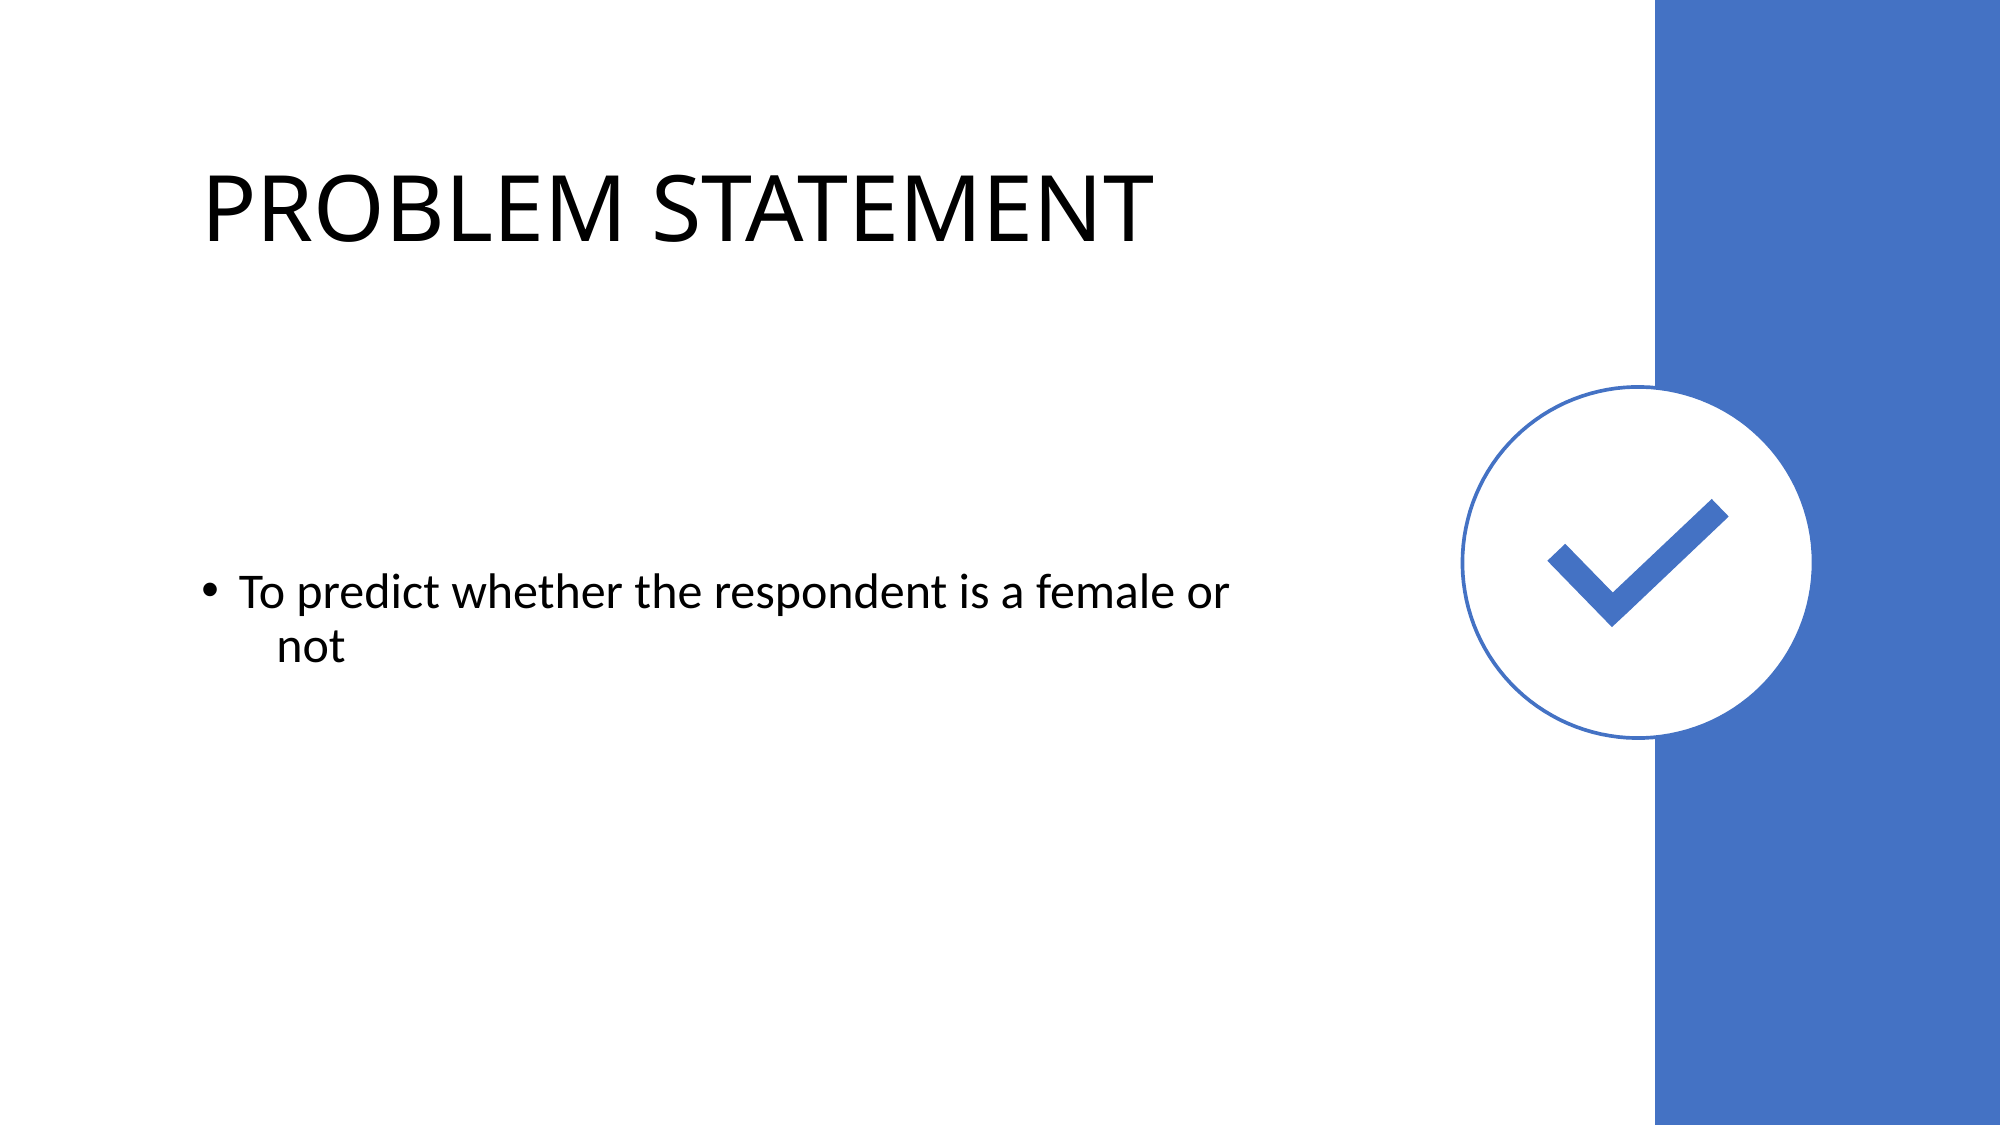

# PROBLEM STATEMENT
To predict whether the respondent is a female or not